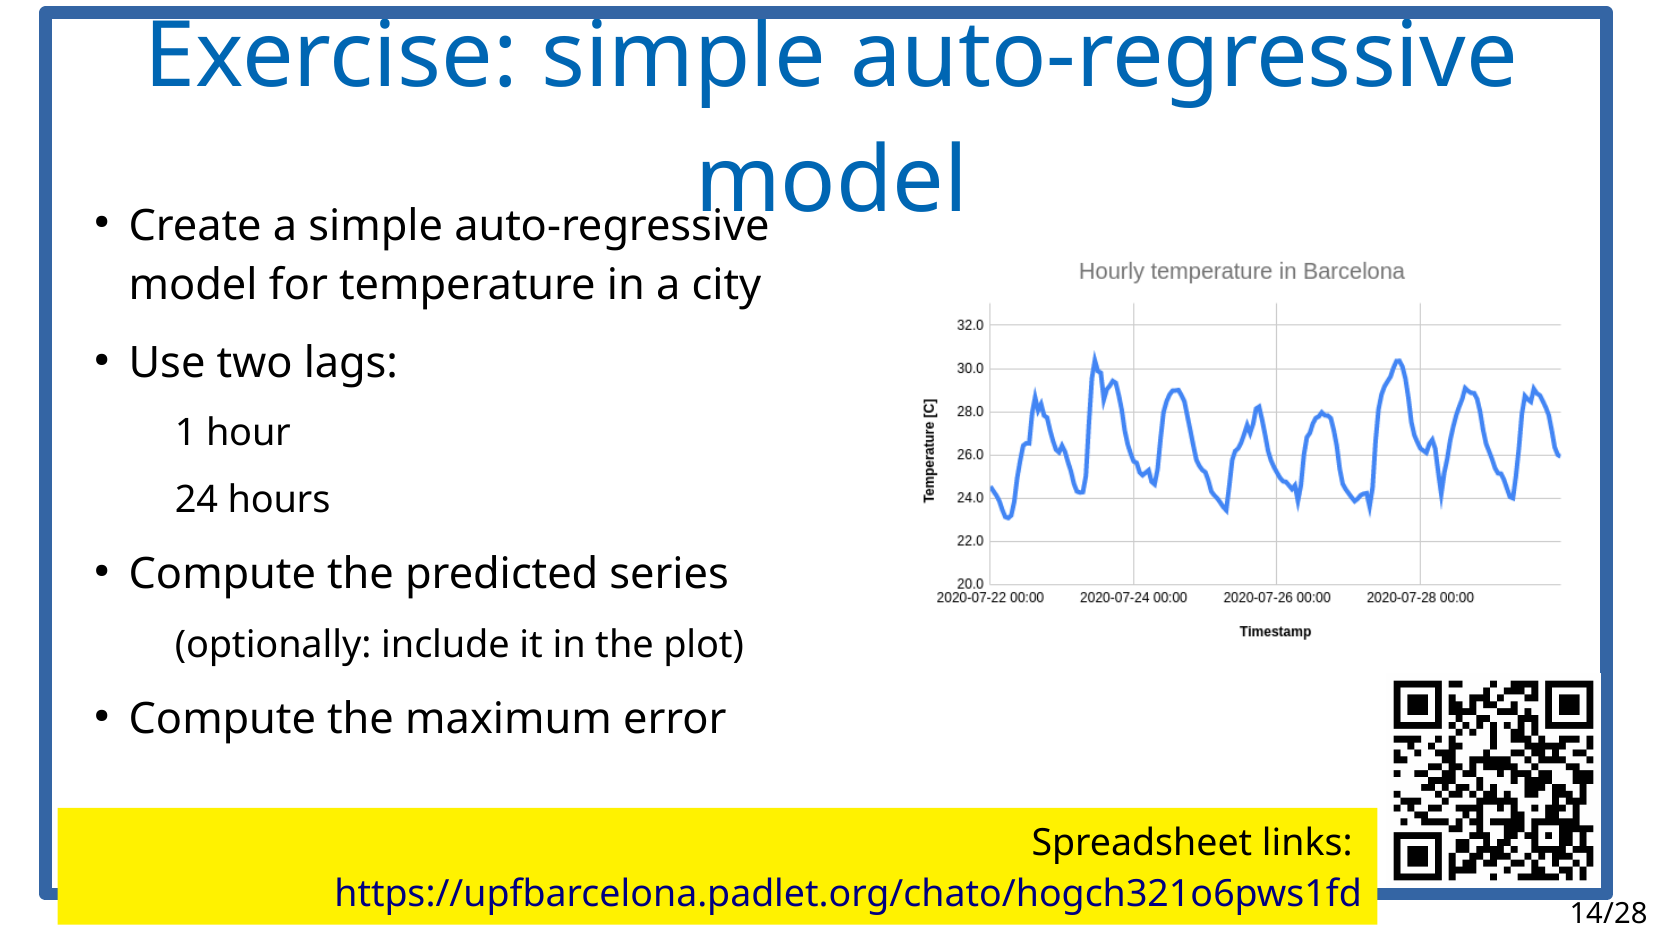

# Exercise: simple auto-regressive model
Create a simple auto-regressive model for temperature in a city
Use two lags:
1 hour
24 hours
Compute the predicted series
(optionally: include it in the plot)
Compute the maximum error
Spreadsheet links: https://upfbarcelona.padlet.org/chato/hogch321o6pws1fd
14